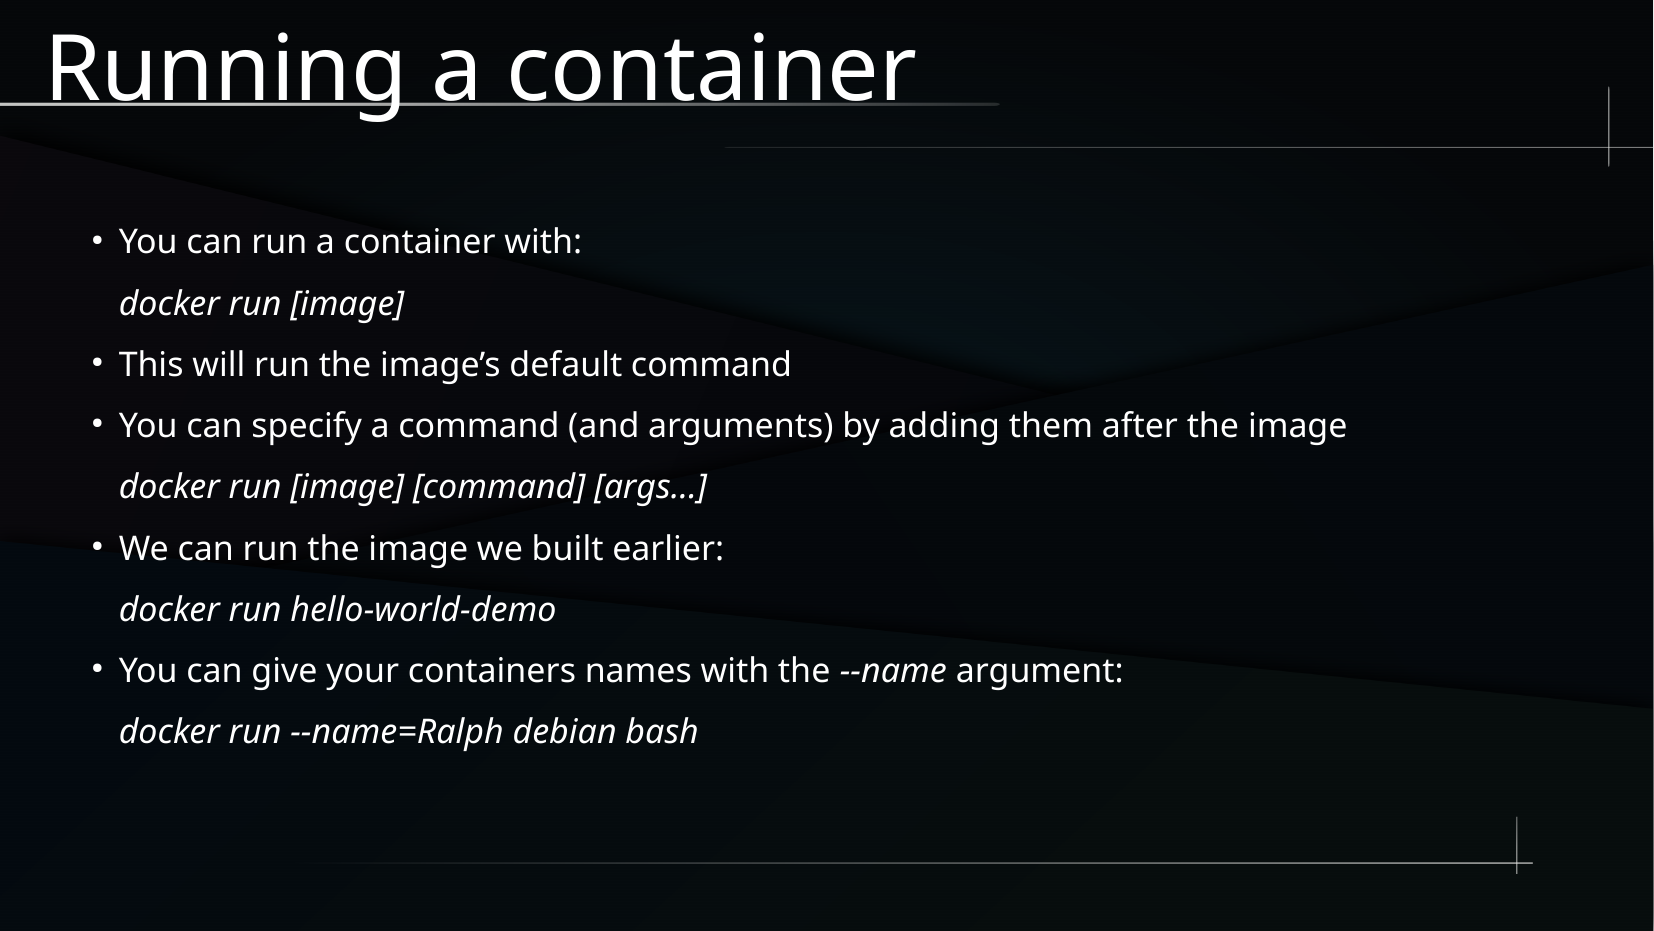

# Running a container
You can run a container with:
docker run [image]
This will run the image’s default command
You can specify a command (and arguments) by adding them after the image
docker run [image] [command] [args...]
We can run the image we built earlier:
docker run hello-world-demo
You can give your containers names with the --name argument:
docker run --name=Ralph debian bash